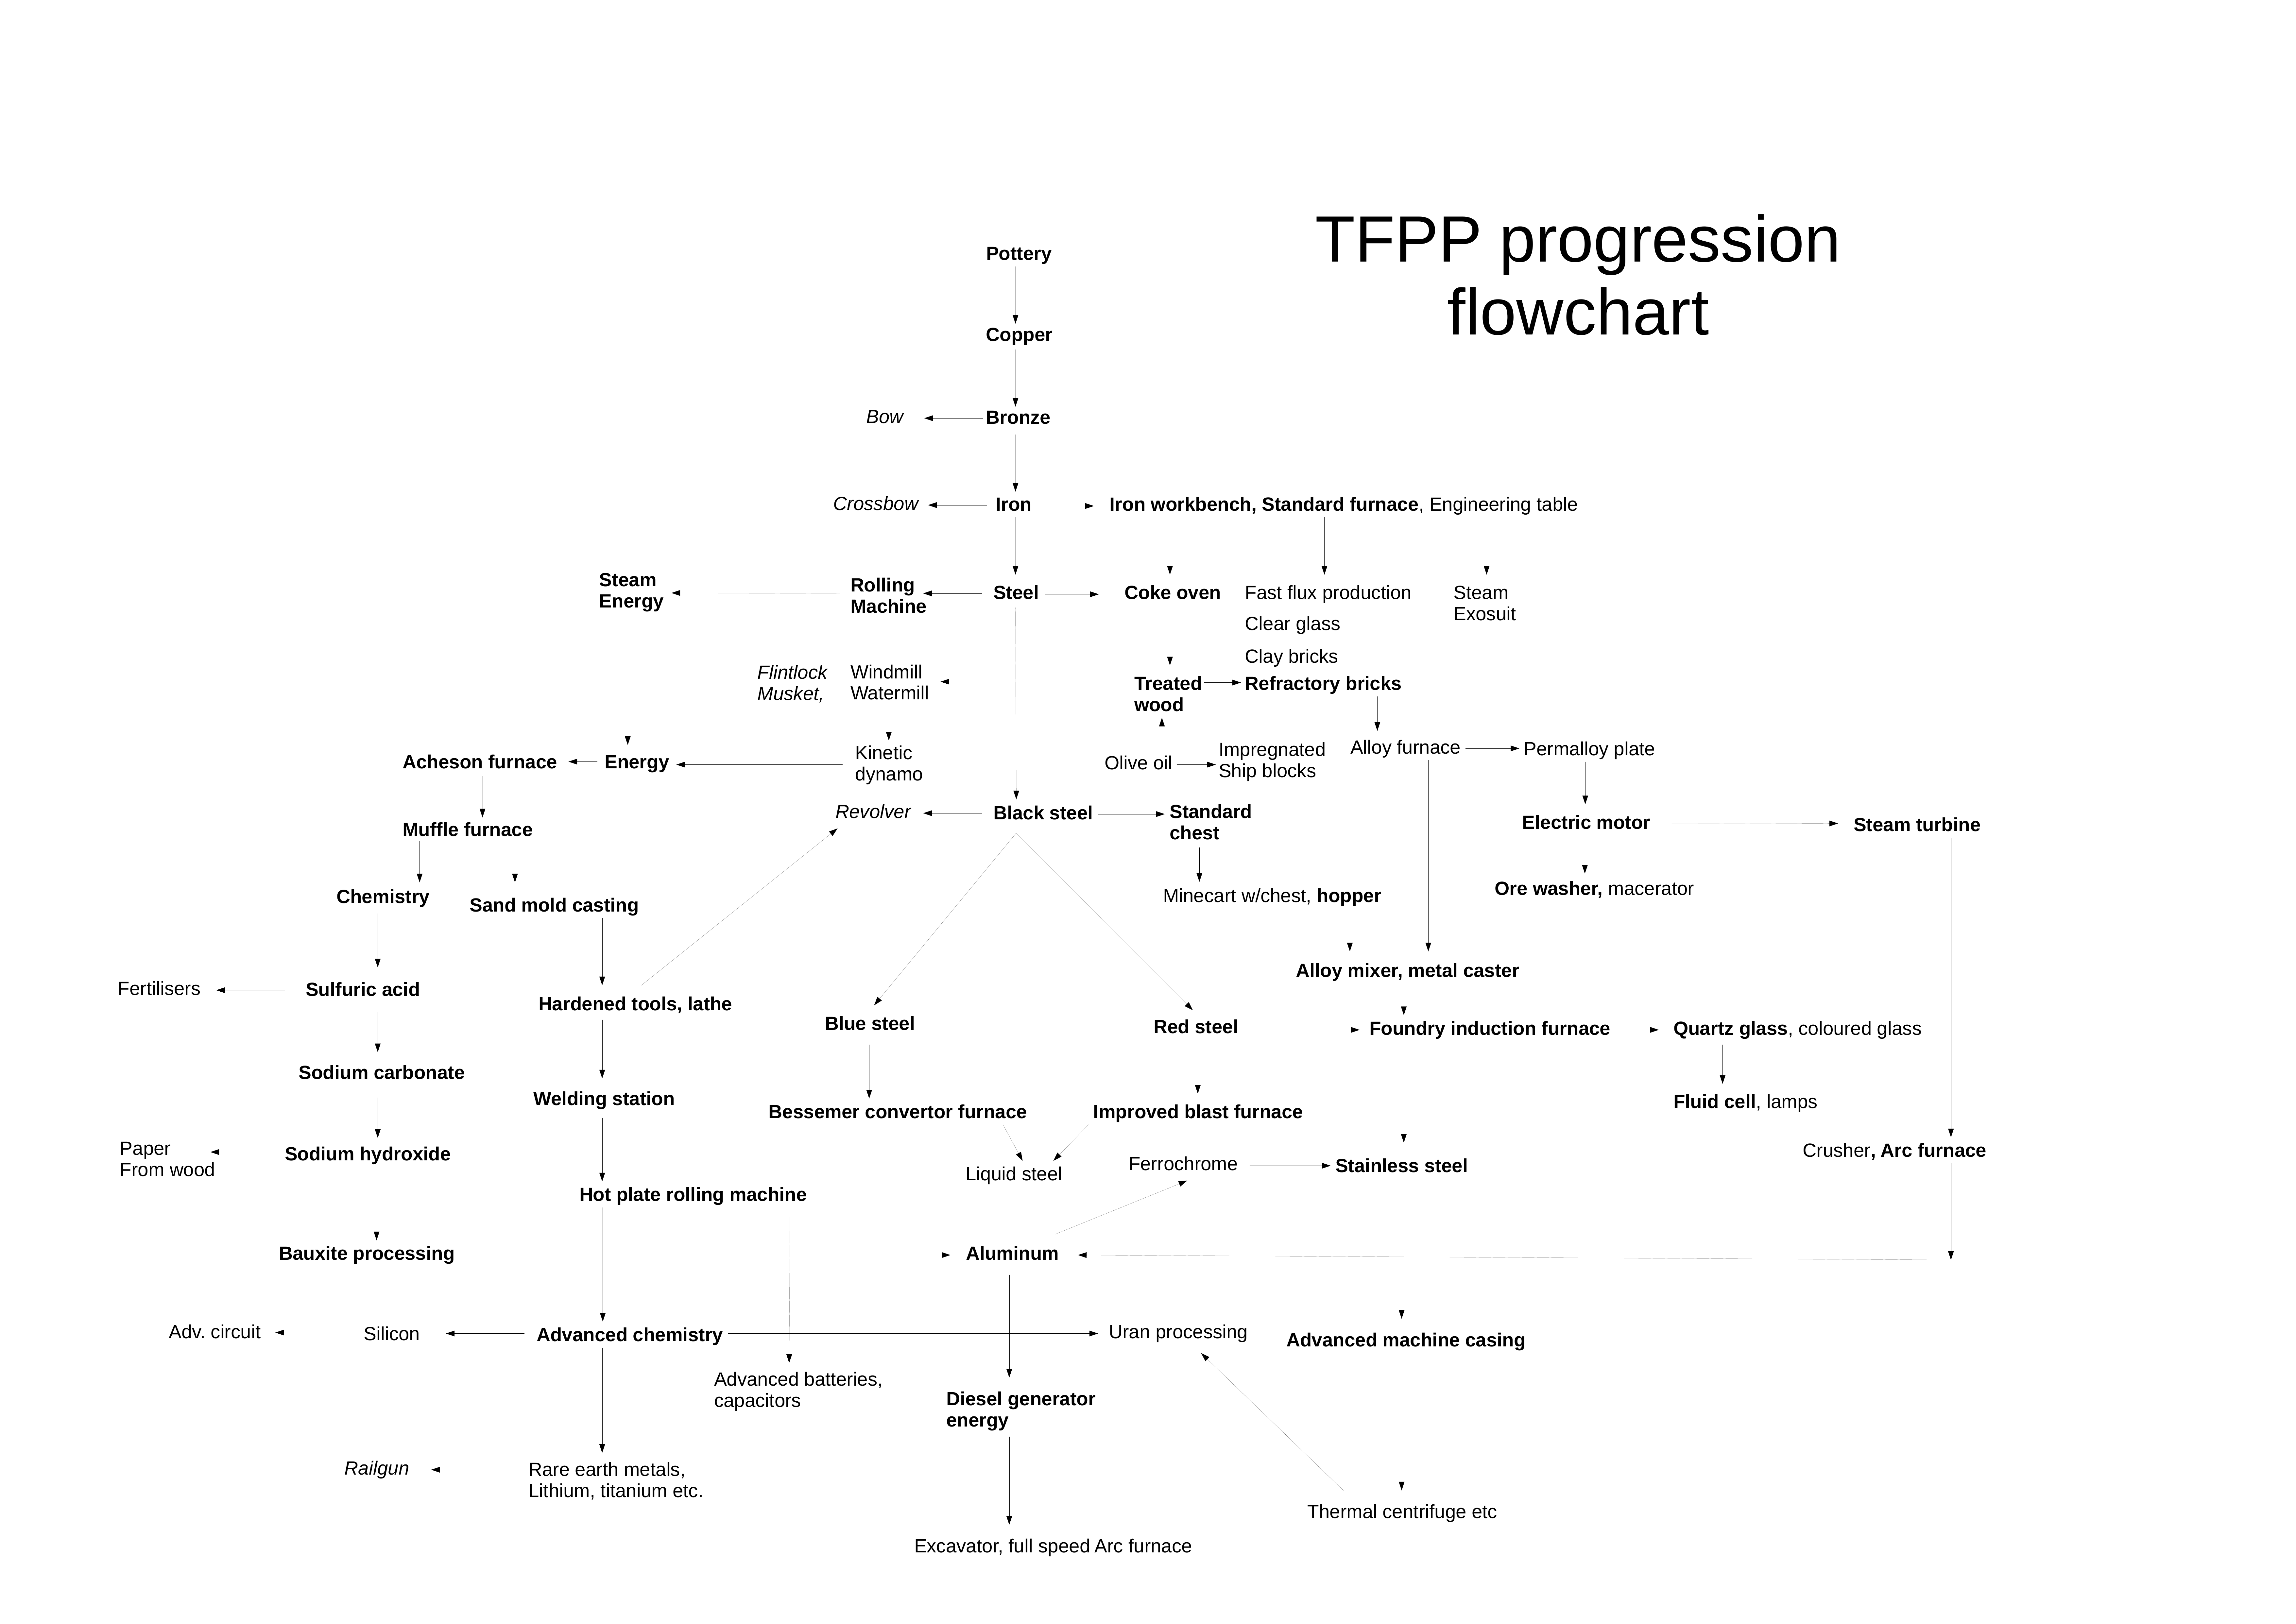

# TFPP progression flowchart
Pottery
Copper
Bow
Bronze
Crossbow
Iron
Iron workbench, Standard furnace, Engineering table
Steam
Energy
Rolling
Machine
Steel
Coke oven
Fast flux production
Steam
Exosuit
Clear glass
Clay bricks
Windmill
Watermill
Flintlock
Musket,
Treated
wood
Refractory bricks
Alloy furnace
Permalloy plate
Impregnated
Ship blocks
Kinetic
dynamo
Energy
Acheson furnace
Olive oil
Revolver
Standard
chest
Black steel
Electric motor
Steam turbine
Muffle furnace
Ore washer, macerator
Minecart w/chest, hopper
Chemistry
Sand mold casting
Alloy mixer, metal caster
Fertilisers
Sulfuric acid
Hardened tools, lathe
Blue steel
Red steel
Foundry induction furnace
Quartz glass, coloured glass
Sodium carbonate
Welding station
Fluid cell, lamps
Bessemer convertor furnace
Improved blast furnace
Paper
From wood
Crusher, Arc furnace
Sodium hydroxide
Ferrochrome
Stainless steel
Liquid steel
Hot plate rolling machine
Bauxite processing
Aluminum
Adv. circuit
Uran processing
Silicon
Advanced chemistry
Advanced machine casing
Advanced batteries,
capacitors
Diesel generator
energy
Railgun
Rare earth metals,
Lithium, titanium etc.
Thermal centrifuge etc
Excavator, full speed Arc furnace